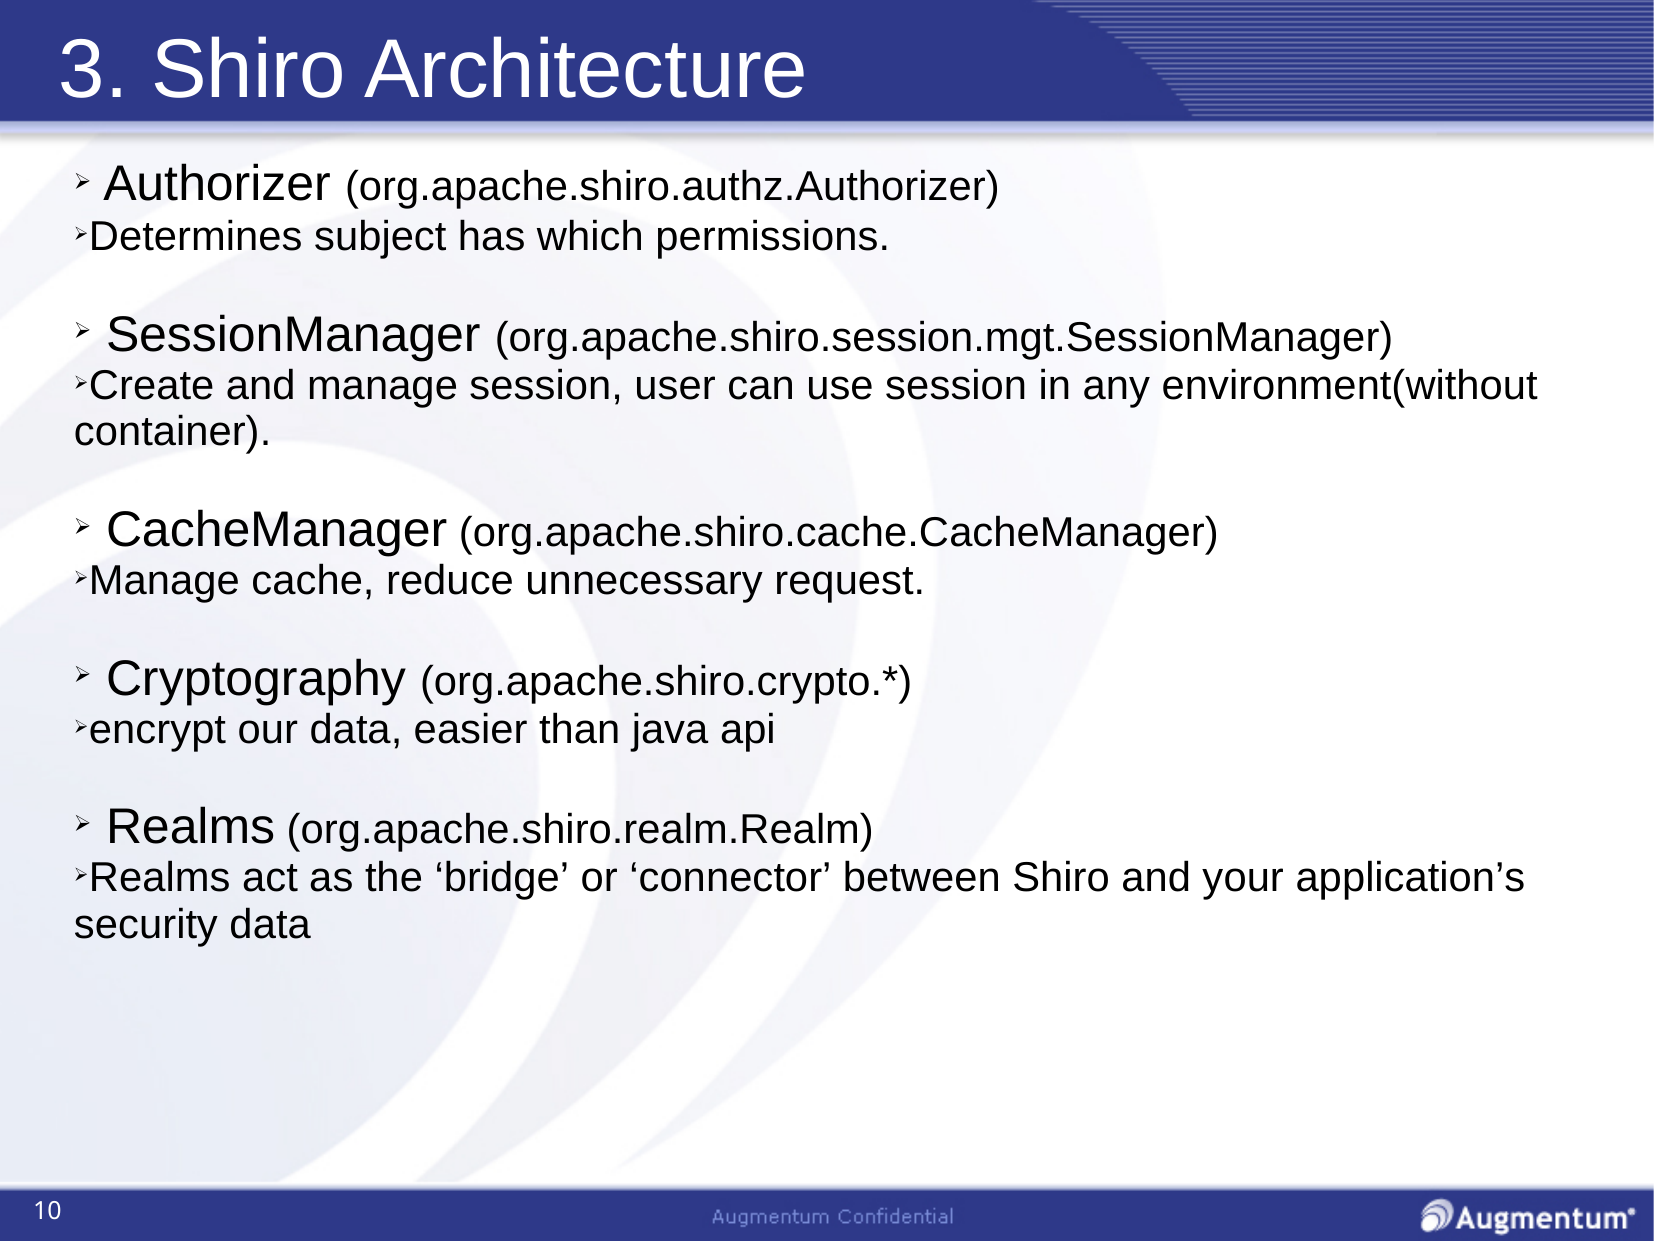

# 3. Shiro Architecture
 Authorizer (org.apache.shiro.authz.Authorizer)
Determines subject has which permissions.
 SessionManager (org.apache.shiro.session.mgt.SessionManager)
Create and manage session, user can use session in any environment(without container).
 CacheManager (org.apache.shiro.cache.CacheManager)
Manage cache, reduce unnecessary request.
 Cryptography (org.apache.shiro.crypto.*)
encrypt our data, easier than java api
 Realms (org.apache.shiro.realm.Realm)
Realms act as the ‘bridge’ or ‘connector’ between Shiro and your application’s security data